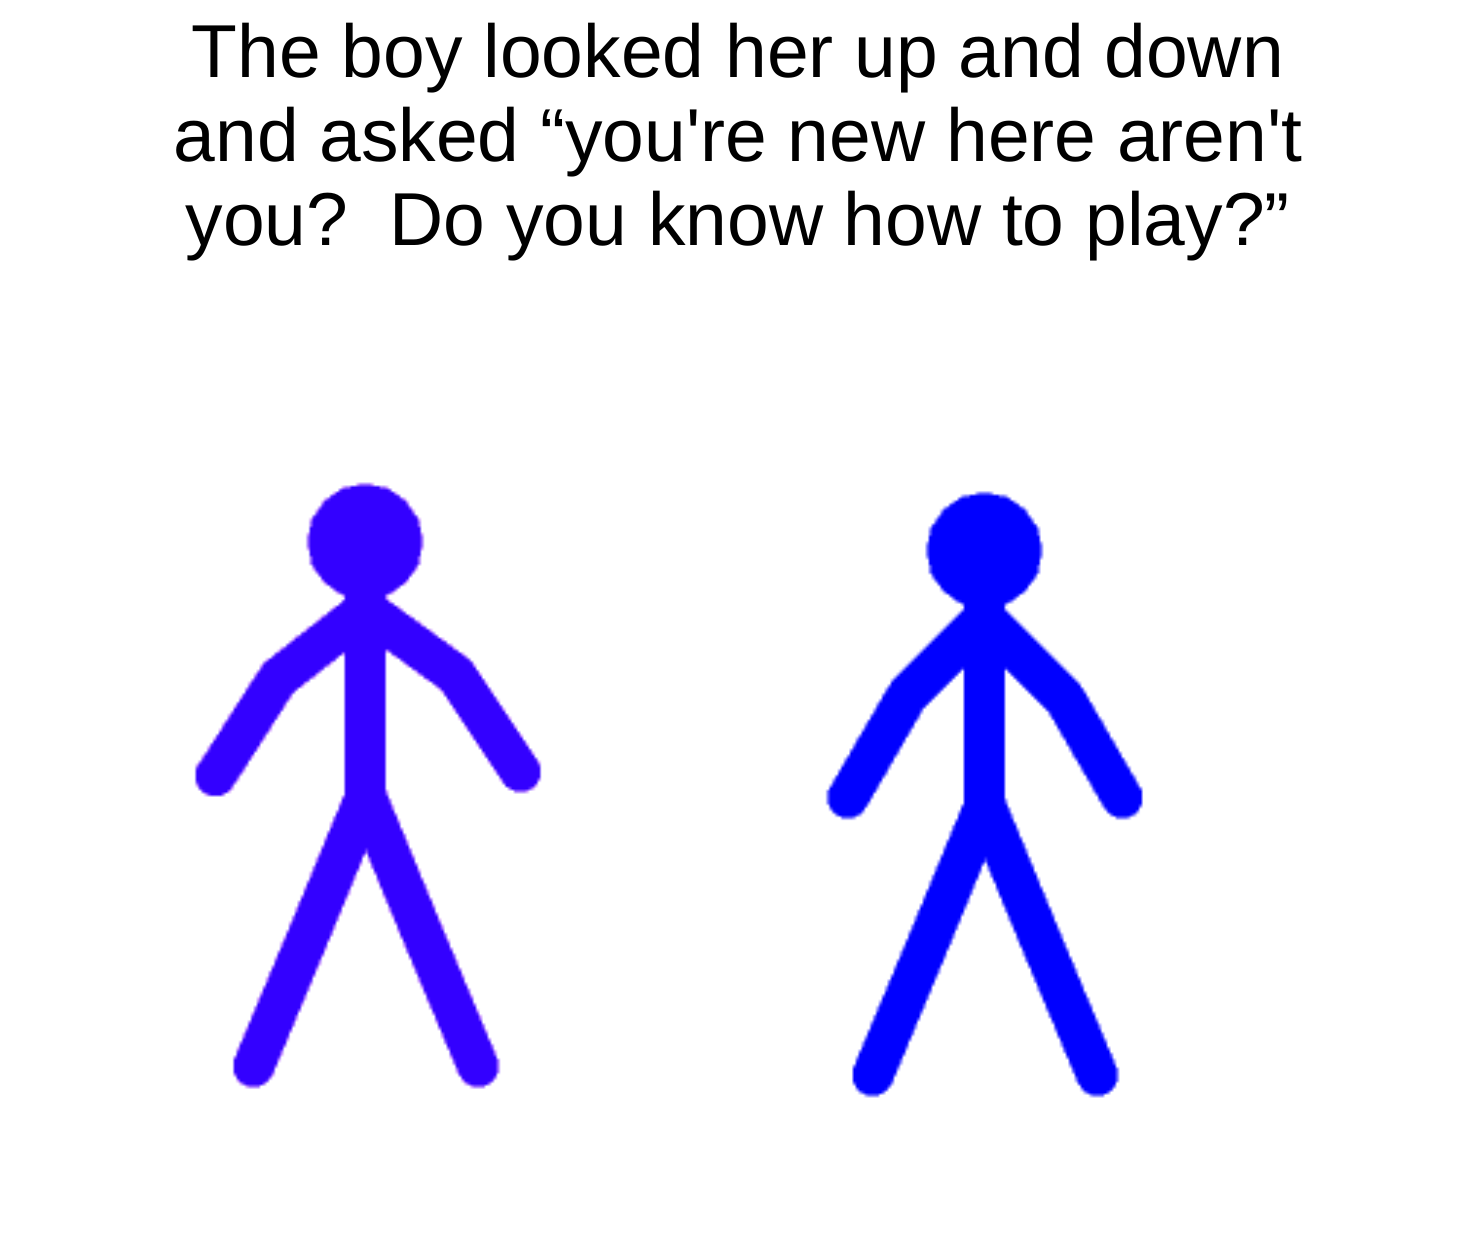

# The boy looked her up and down and asked “you're new here aren't you? Do you know how to play?”